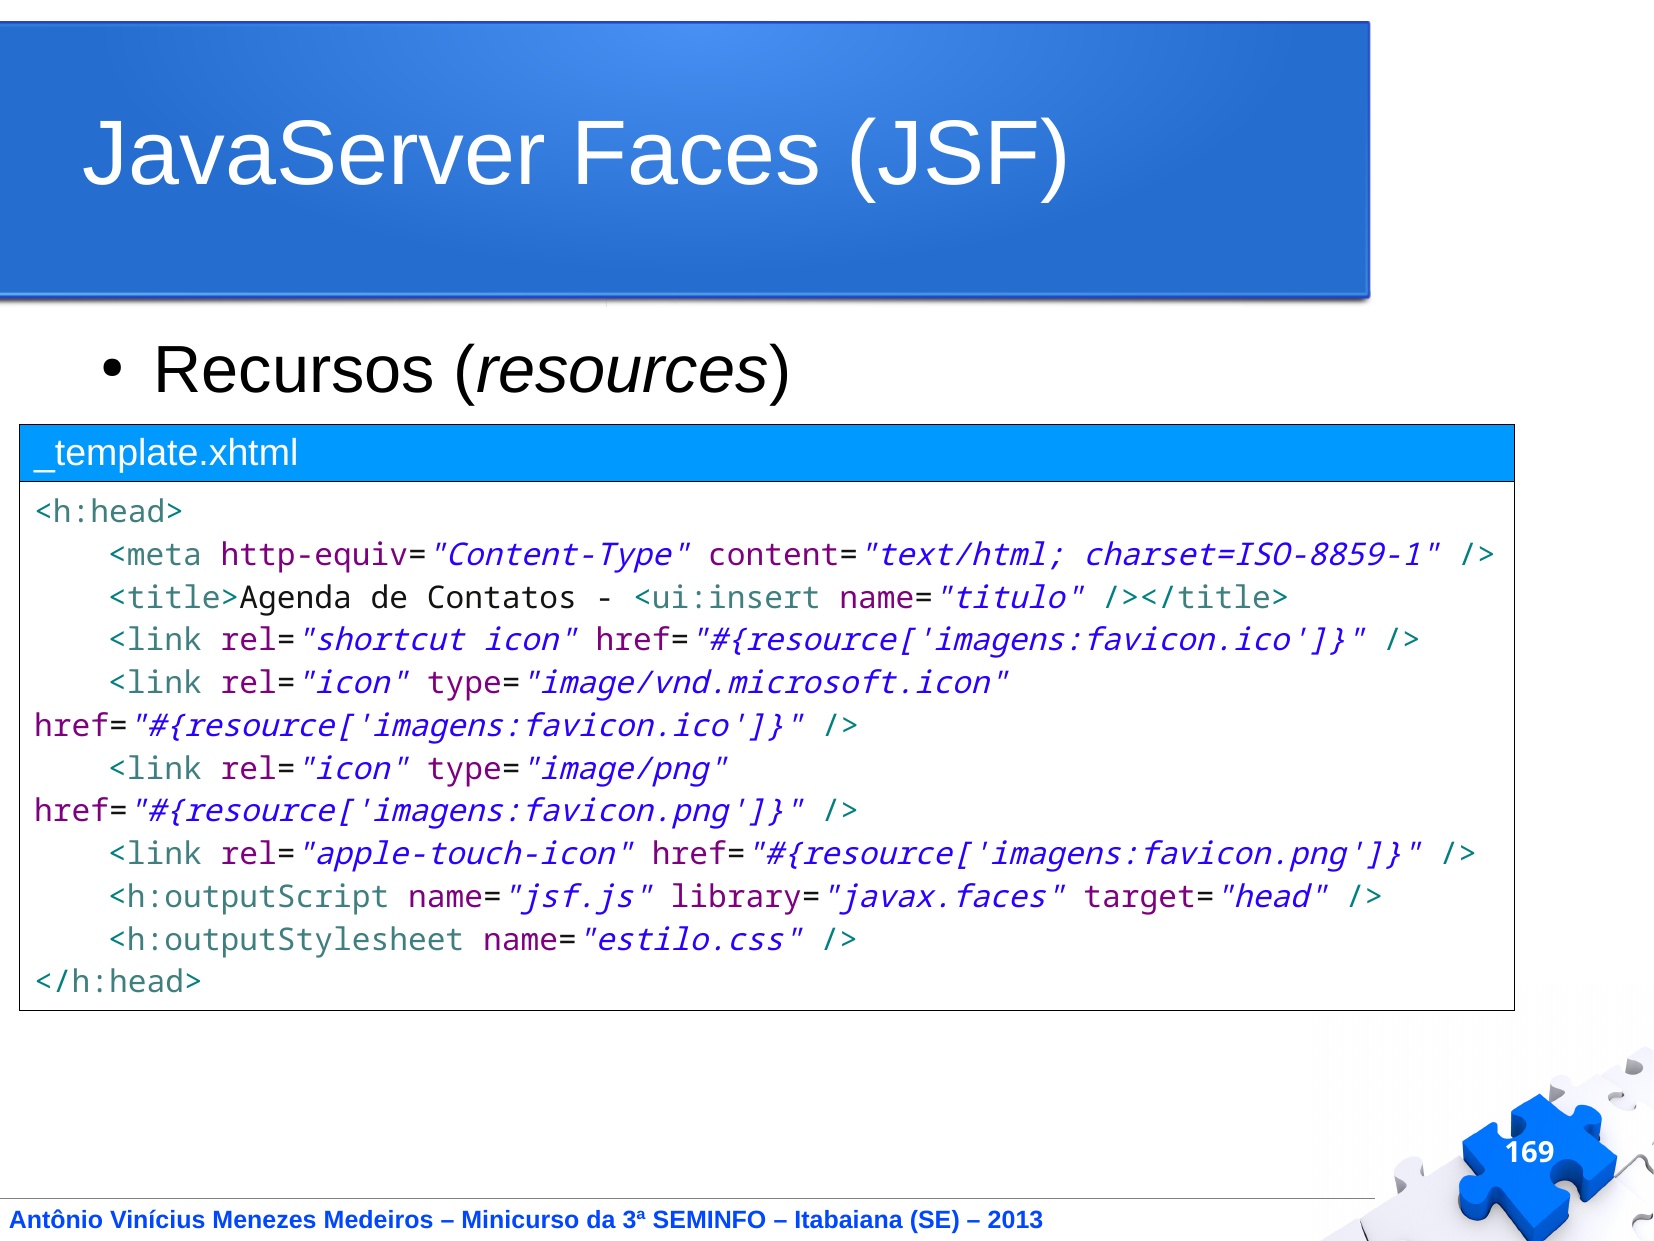

# JavaServer Faces (JSF)
Recursos (resources)
| \_template.xhtml |
| --- |
| <h:head> <meta http-equiv="Content-Type" content="text/html; charset=ISO-8859-1" /> <title>Agenda de Contatos - <ui:insert name="titulo" /></title> <link rel="shortcut icon" href="#{resource['imagens:favicon.ico']}" /> <link rel="icon" type="image/vnd.microsoft.icon" href="#{resource['imagens:favicon.ico']}" /> <link rel="icon" type="image/png" href="#{resource['imagens:favicon.png']}" /> <link rel="apple-touch-icon" href="#{resource['imagens:favicon.png']}" /> <h:outputScript name="jsf.js" library="javax.faces" target="head" /> <h:outputStylesheet name="estilo.css" /> </h:head> |
169